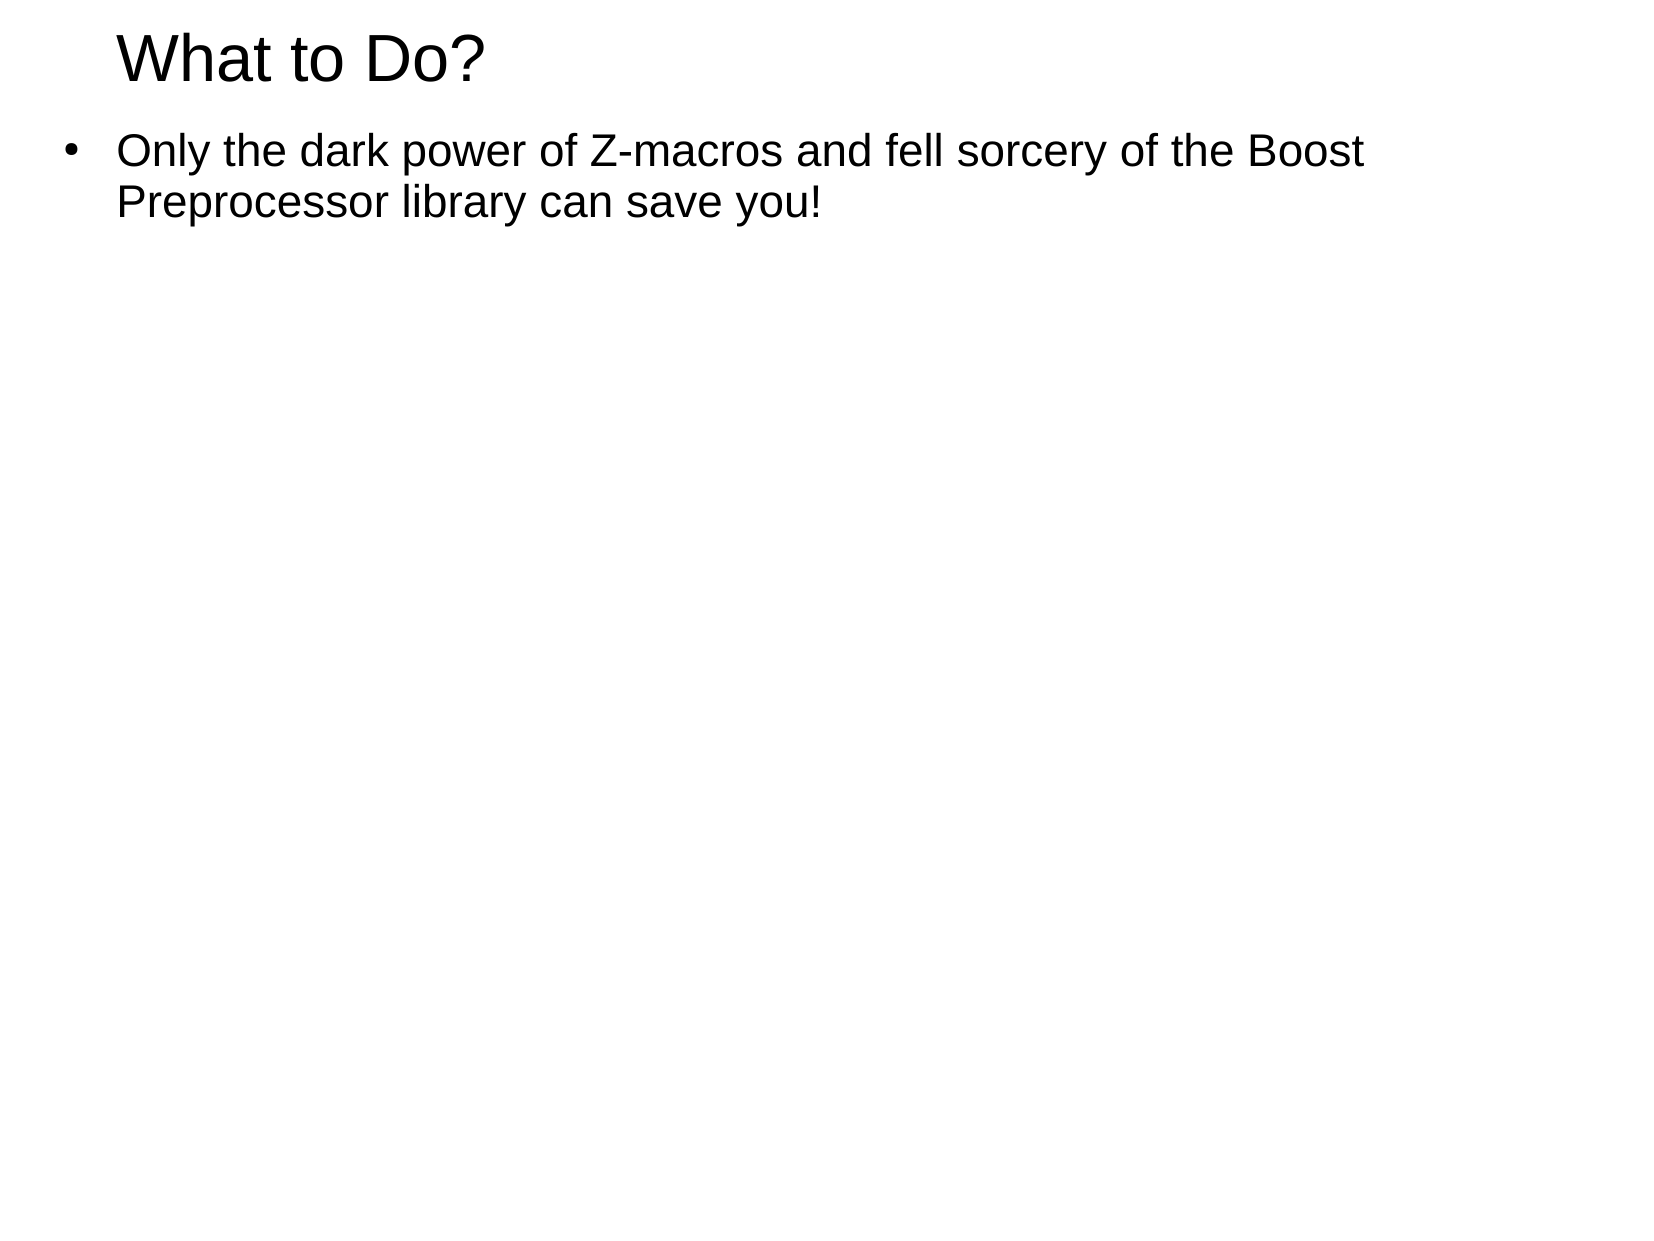

# What to Do?
Only the dark power of Z-macros and fell sorcery of the Boost Preprocessor library can save you!